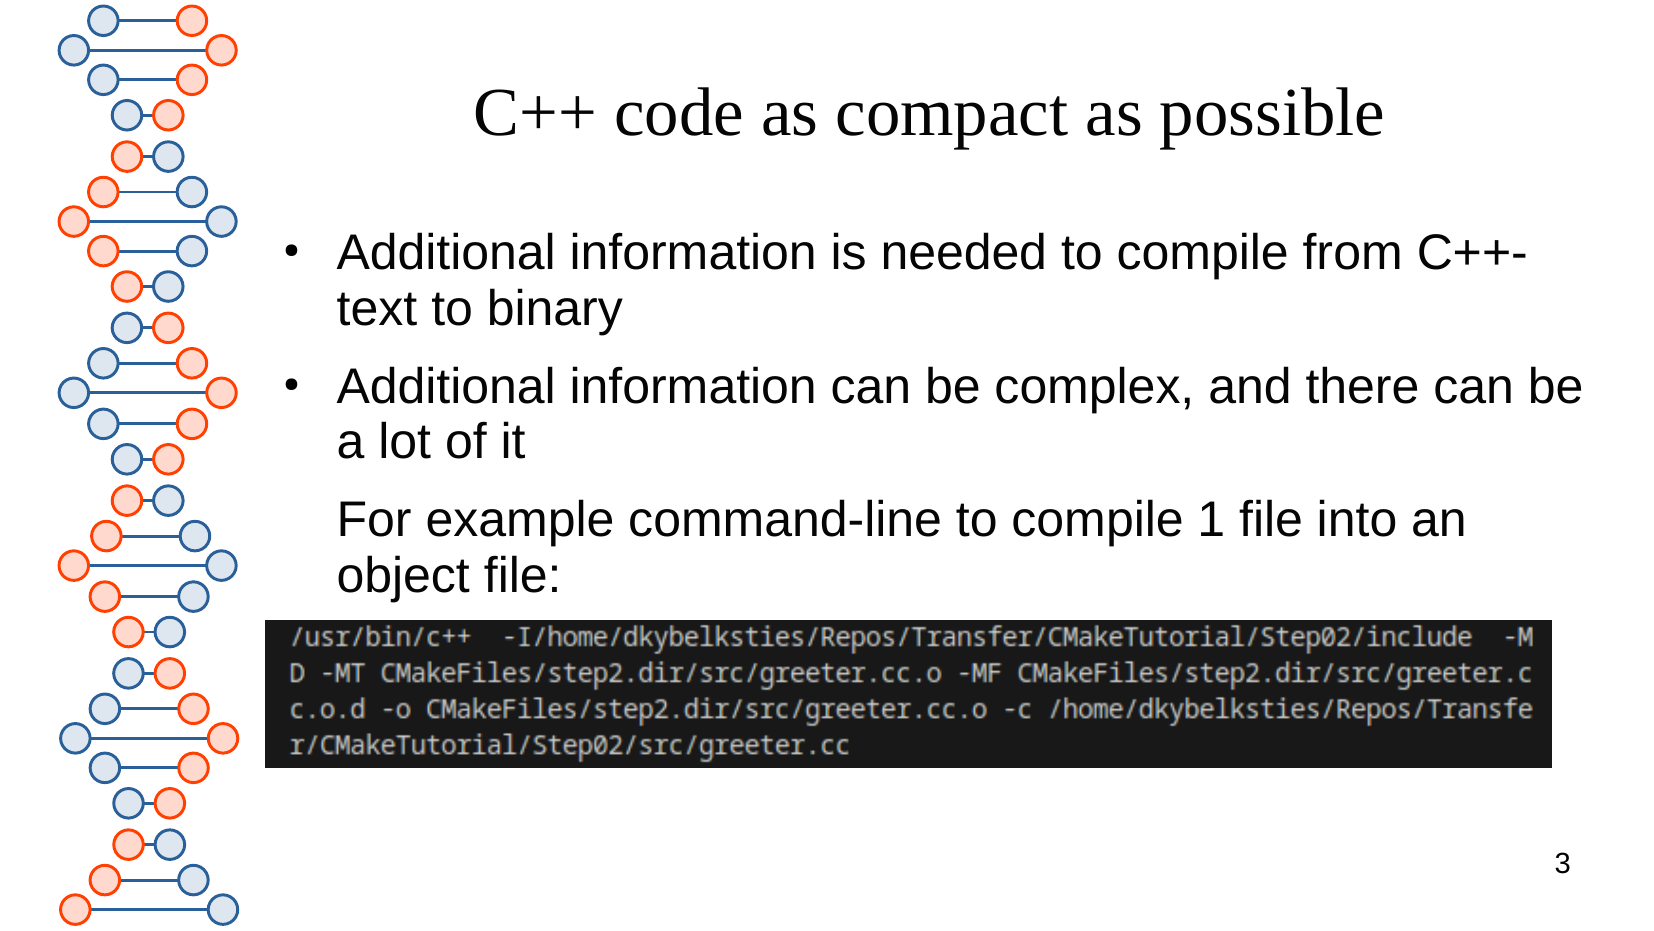

# C++ code as compact as possible
Additional information is needed to compile from C++-text to binary
Additional information can be complex, and there can be a lot of it
For example command-line to compile 1 file into an object file:
3